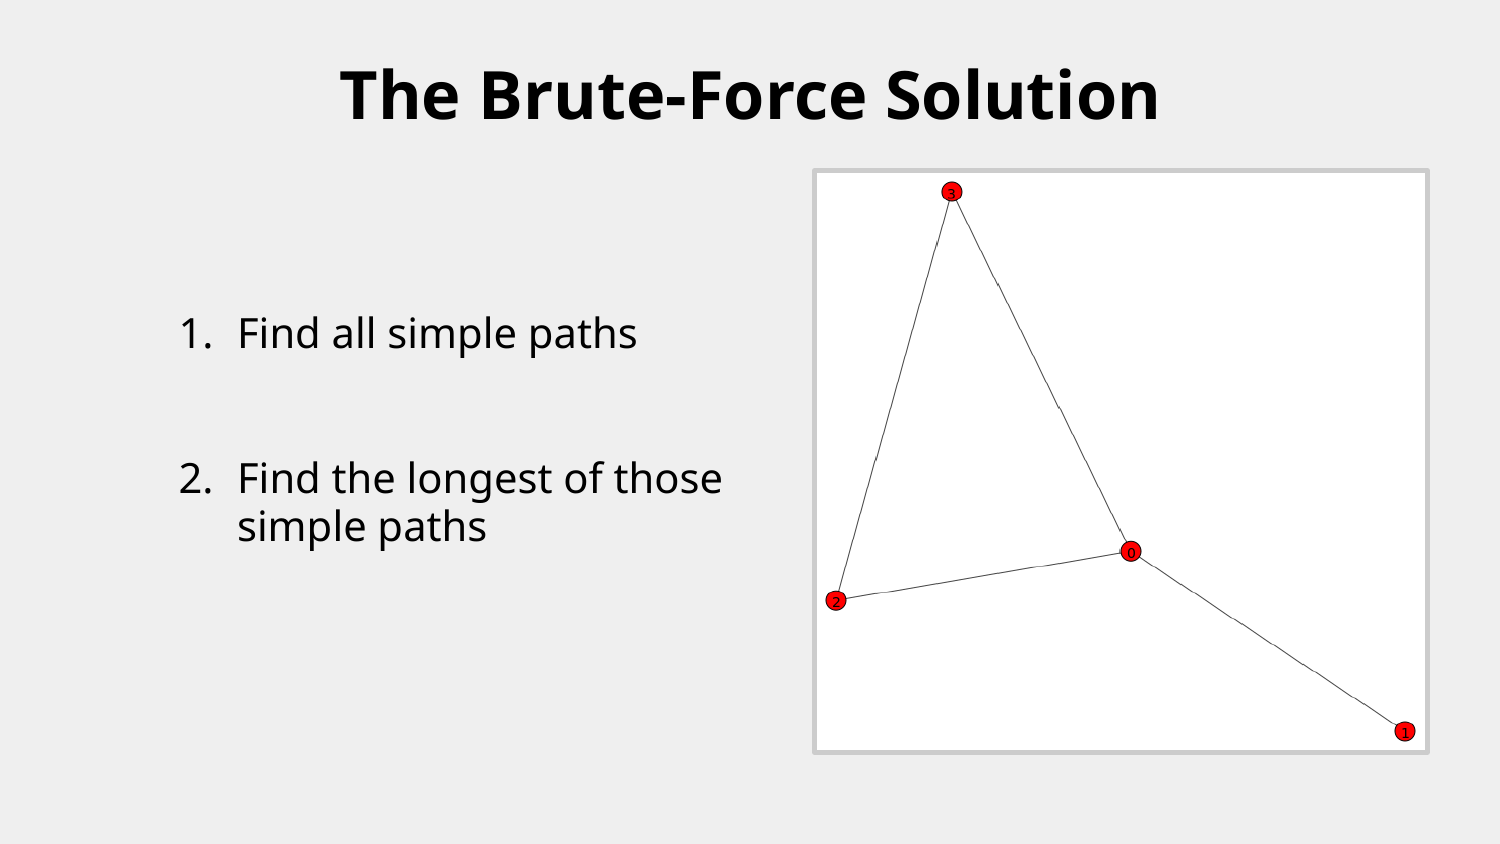

# The Brute-Force Solution
Find all simple paths
Find the longest of those simple paths